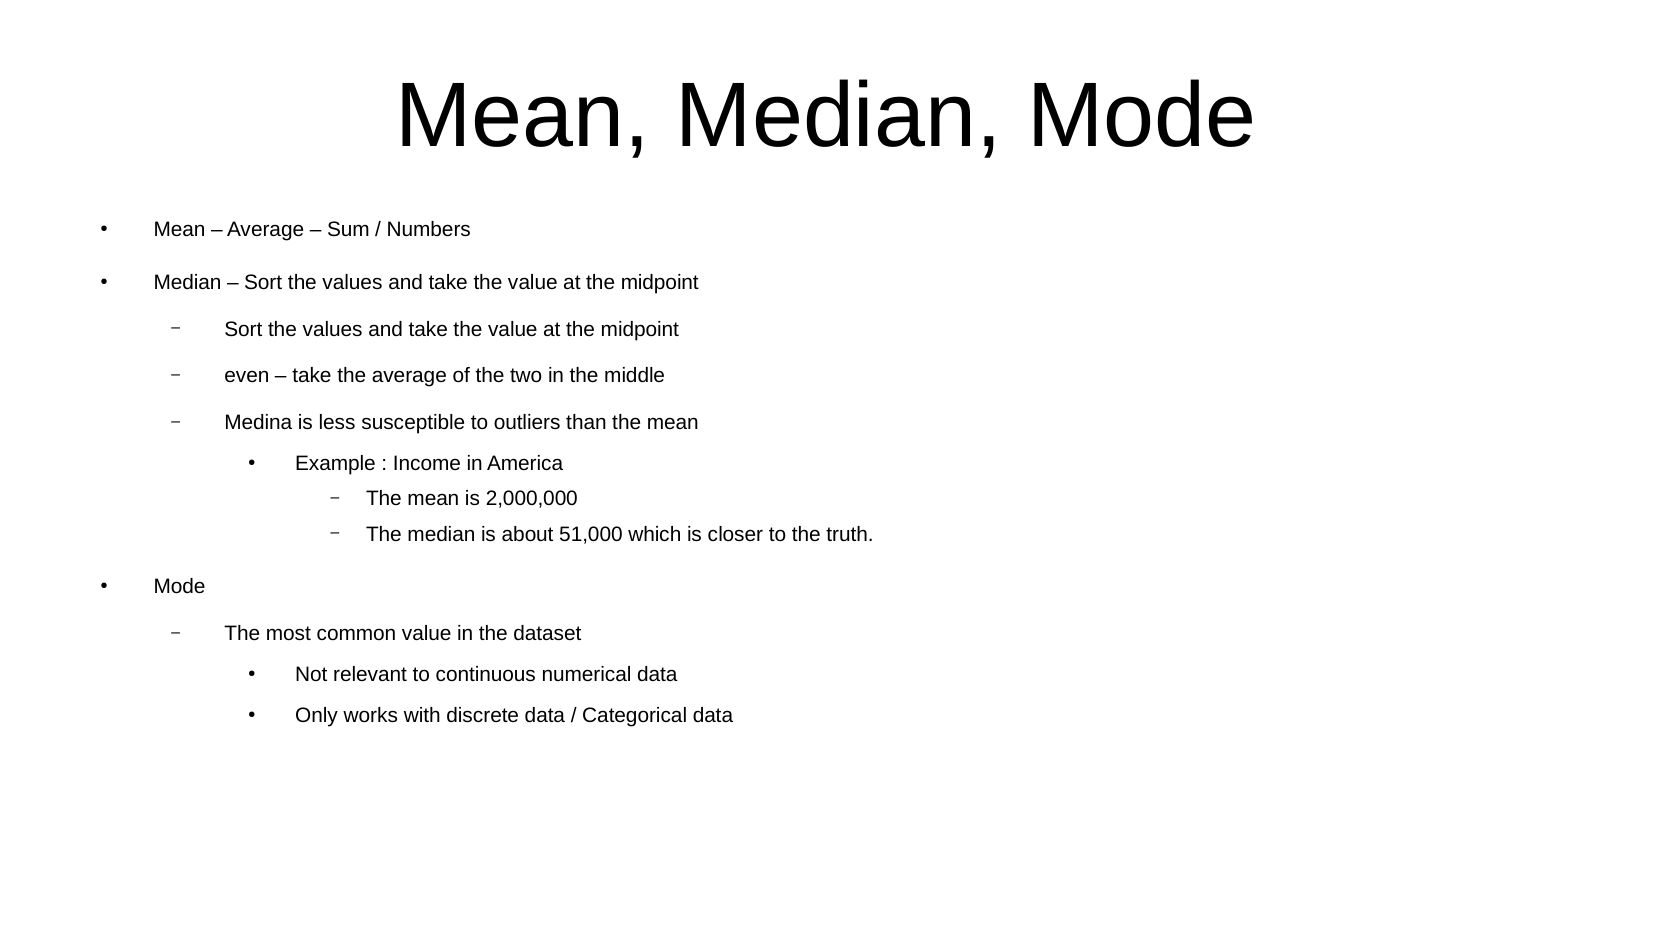

# Mean, Median, Mode
Mean – Average – Sum / Numbers
Median – Sort the values and take the value at the midpoint
Sort the values and take the value at the midpoint
even – take the average of the two in the middle
Medina is less susceptible to outliers than the mean
Example : Income in America
The mean is 2,000,000
The median is about 51,000 which is closer to the truth.
Mode
The most common value in the dataset
Not relevant to continuous numerical data
Only works with discrete data / Categorical data